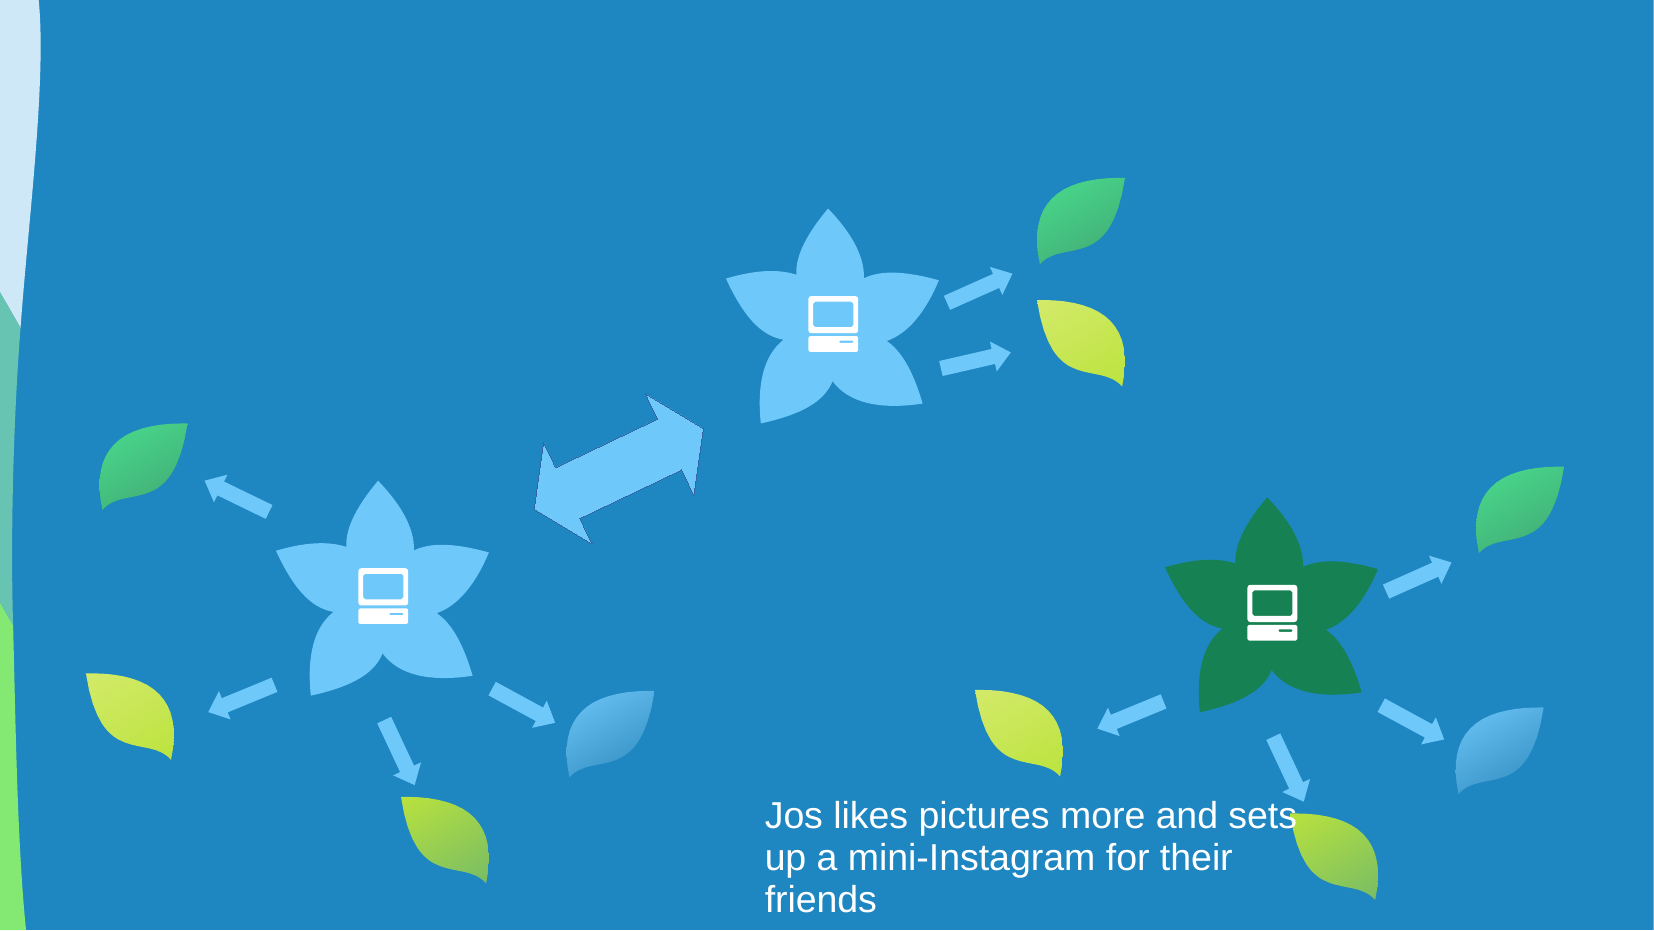

Jos likes pictures more and sets up a mini-Instagram for their friends